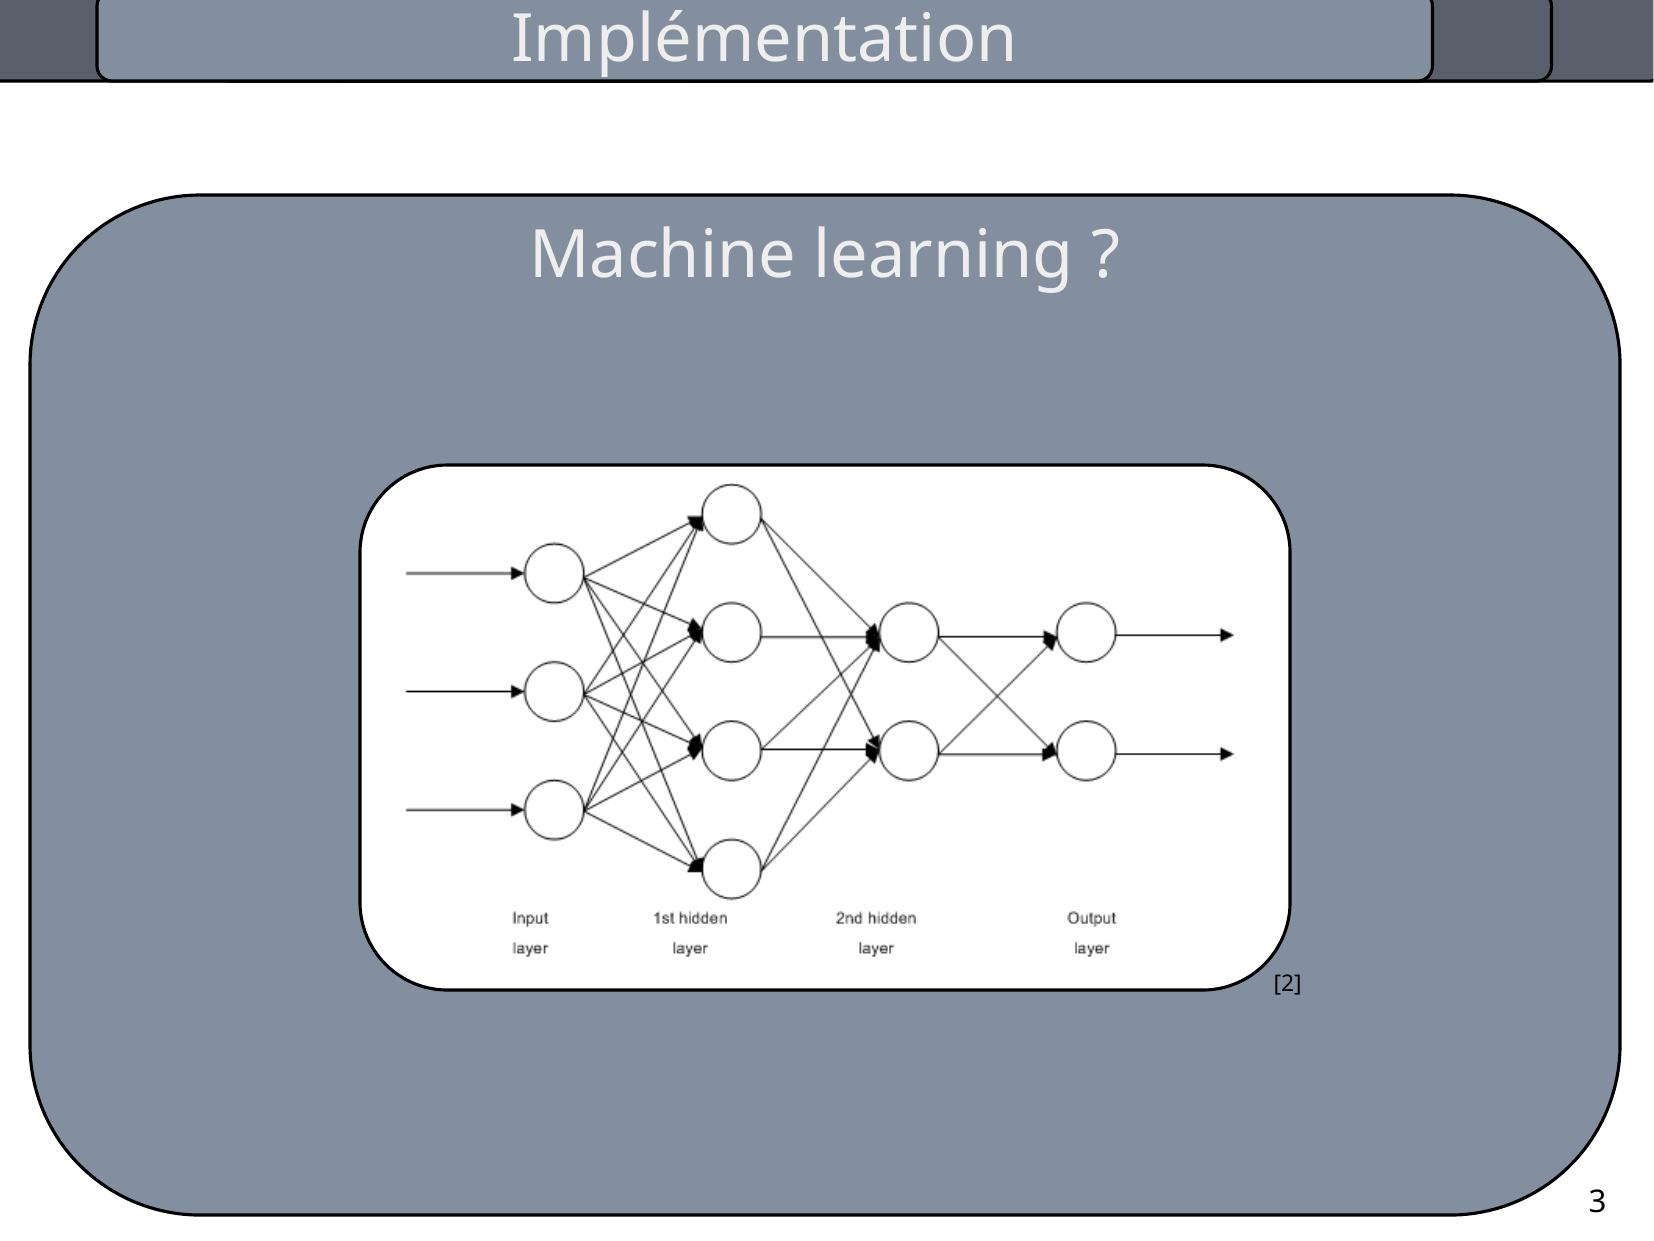

Vision
Implémentation
Comportement du modèle
Perspectives
Machine learning ?
[2]
3